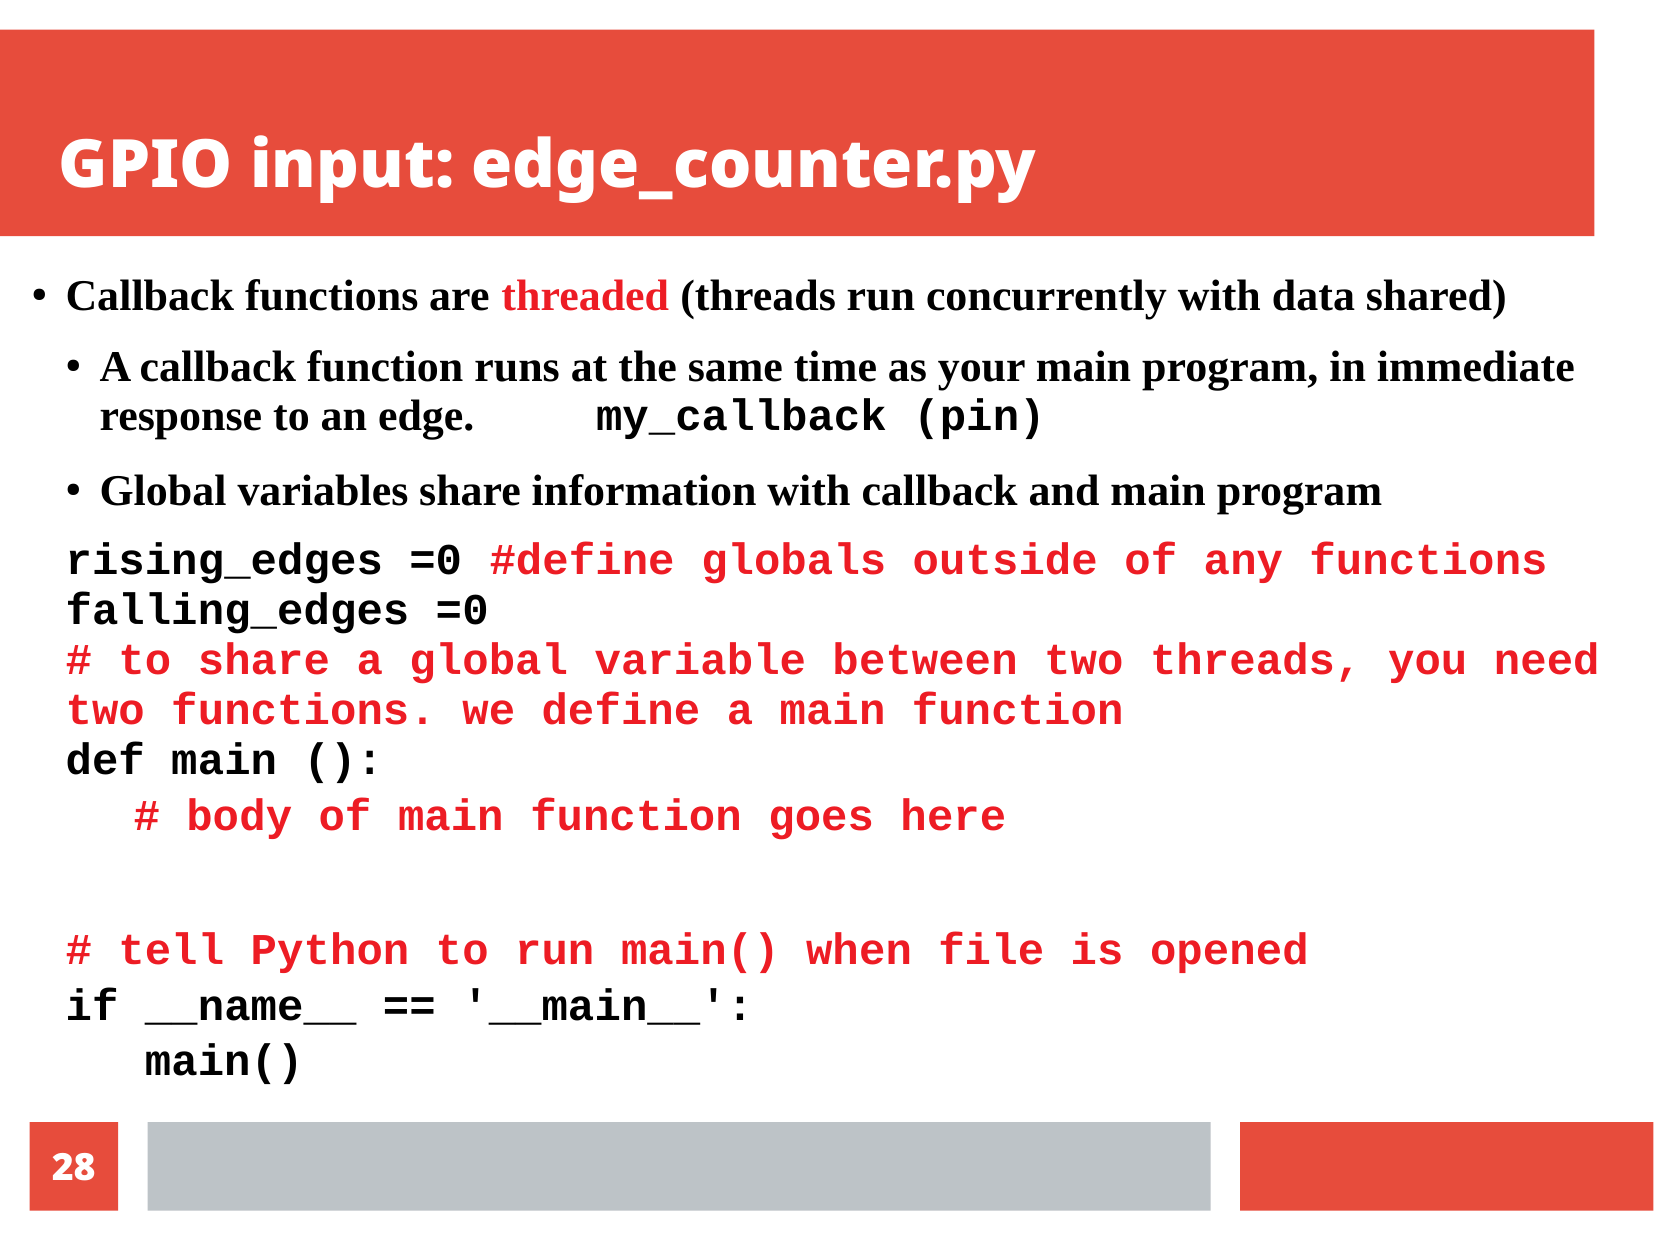

# GPIO input: edge_counter.py
Callback functions are threaded (threads run concurrently with data shared)
A callback function runs at the same time as your main program, in immediate response to an edge. my_callback (pin)
Global variables share information with callback and main program
rising_edges =0 #define globals outside of any functions
falling_edges =0
# to share a global variable between two threads, you need two functions. we define a main function
def main ():
# body of main function goes here
# tell Python to run main() when file is opened
if __name__ == '__main__':
 main()
28